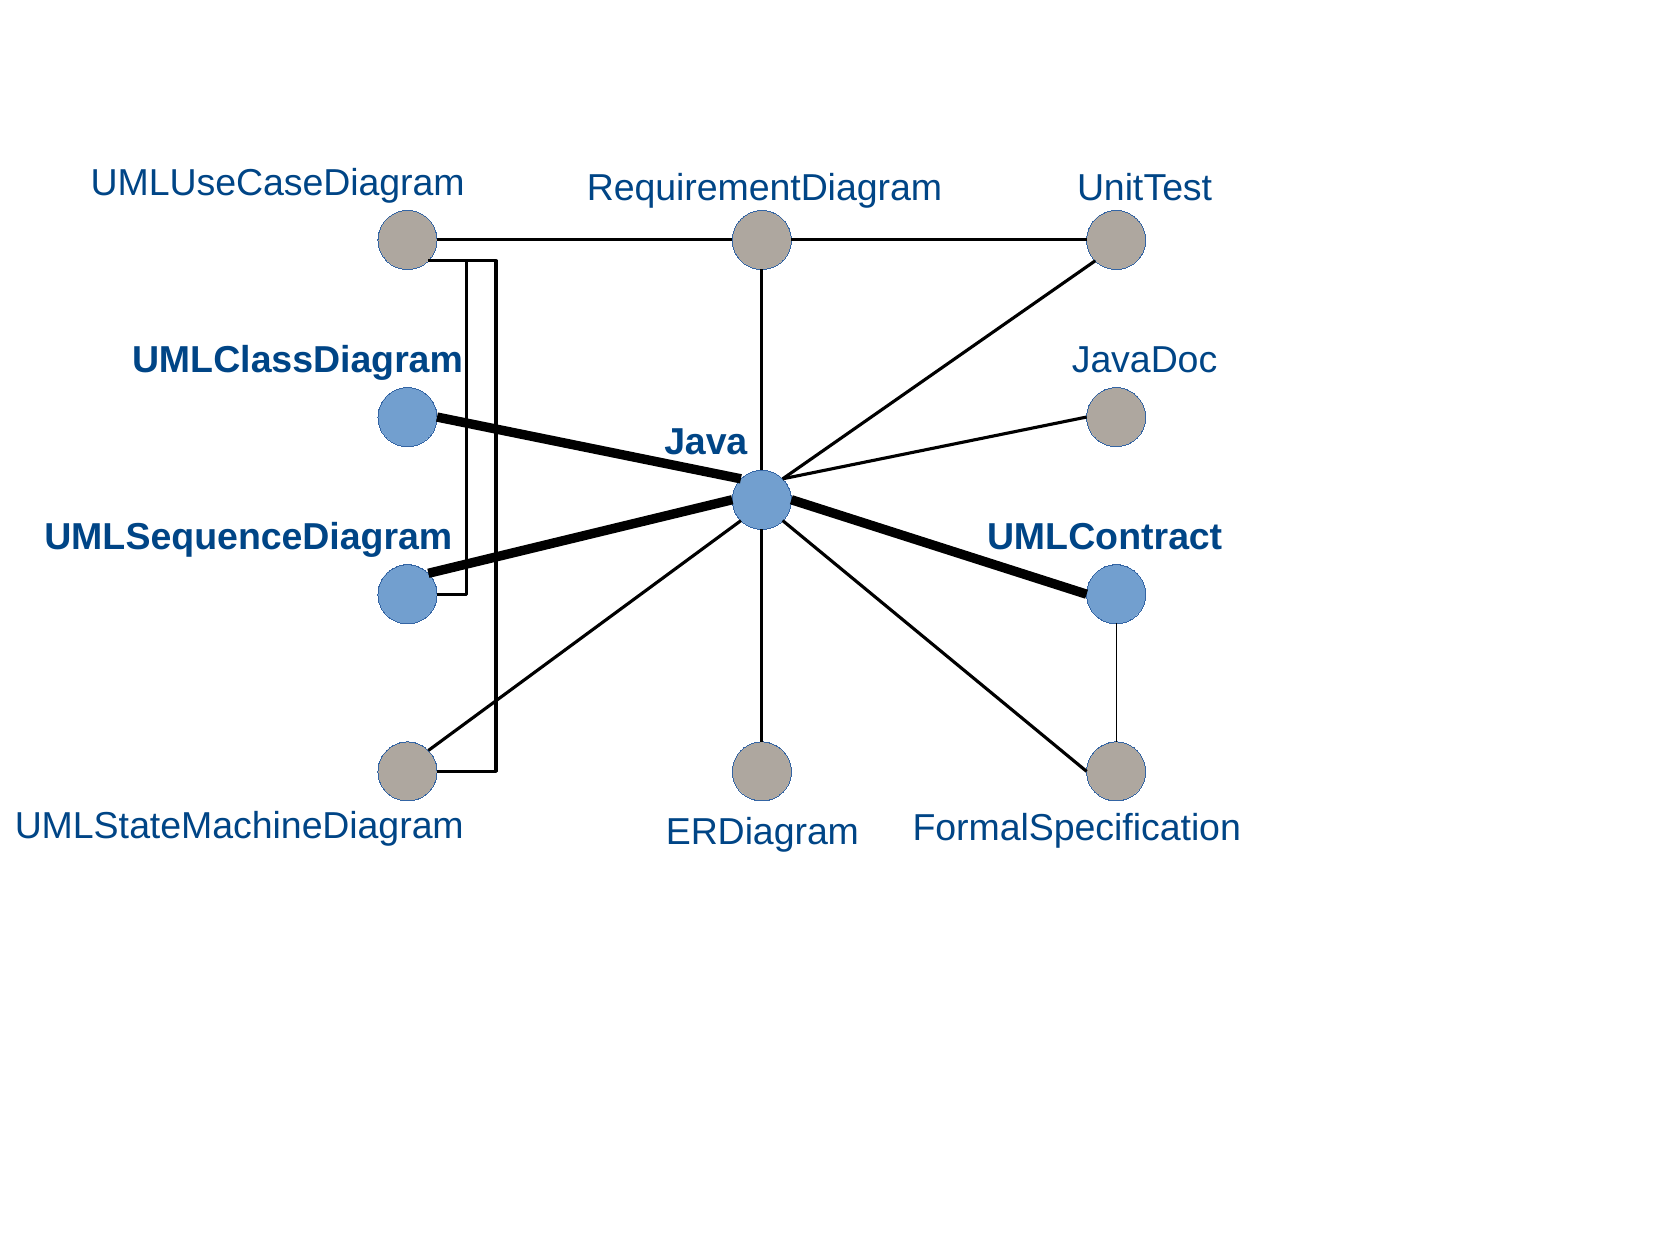

UMLUseCaseDiagram
RequirementDiagram
UnitTest
UMLClassDiagram
JavaDoc
Java
UMLSequenceDiagram
UMLContract
UMLStateMachineDiagram
FormalSpecification
ERDiagram